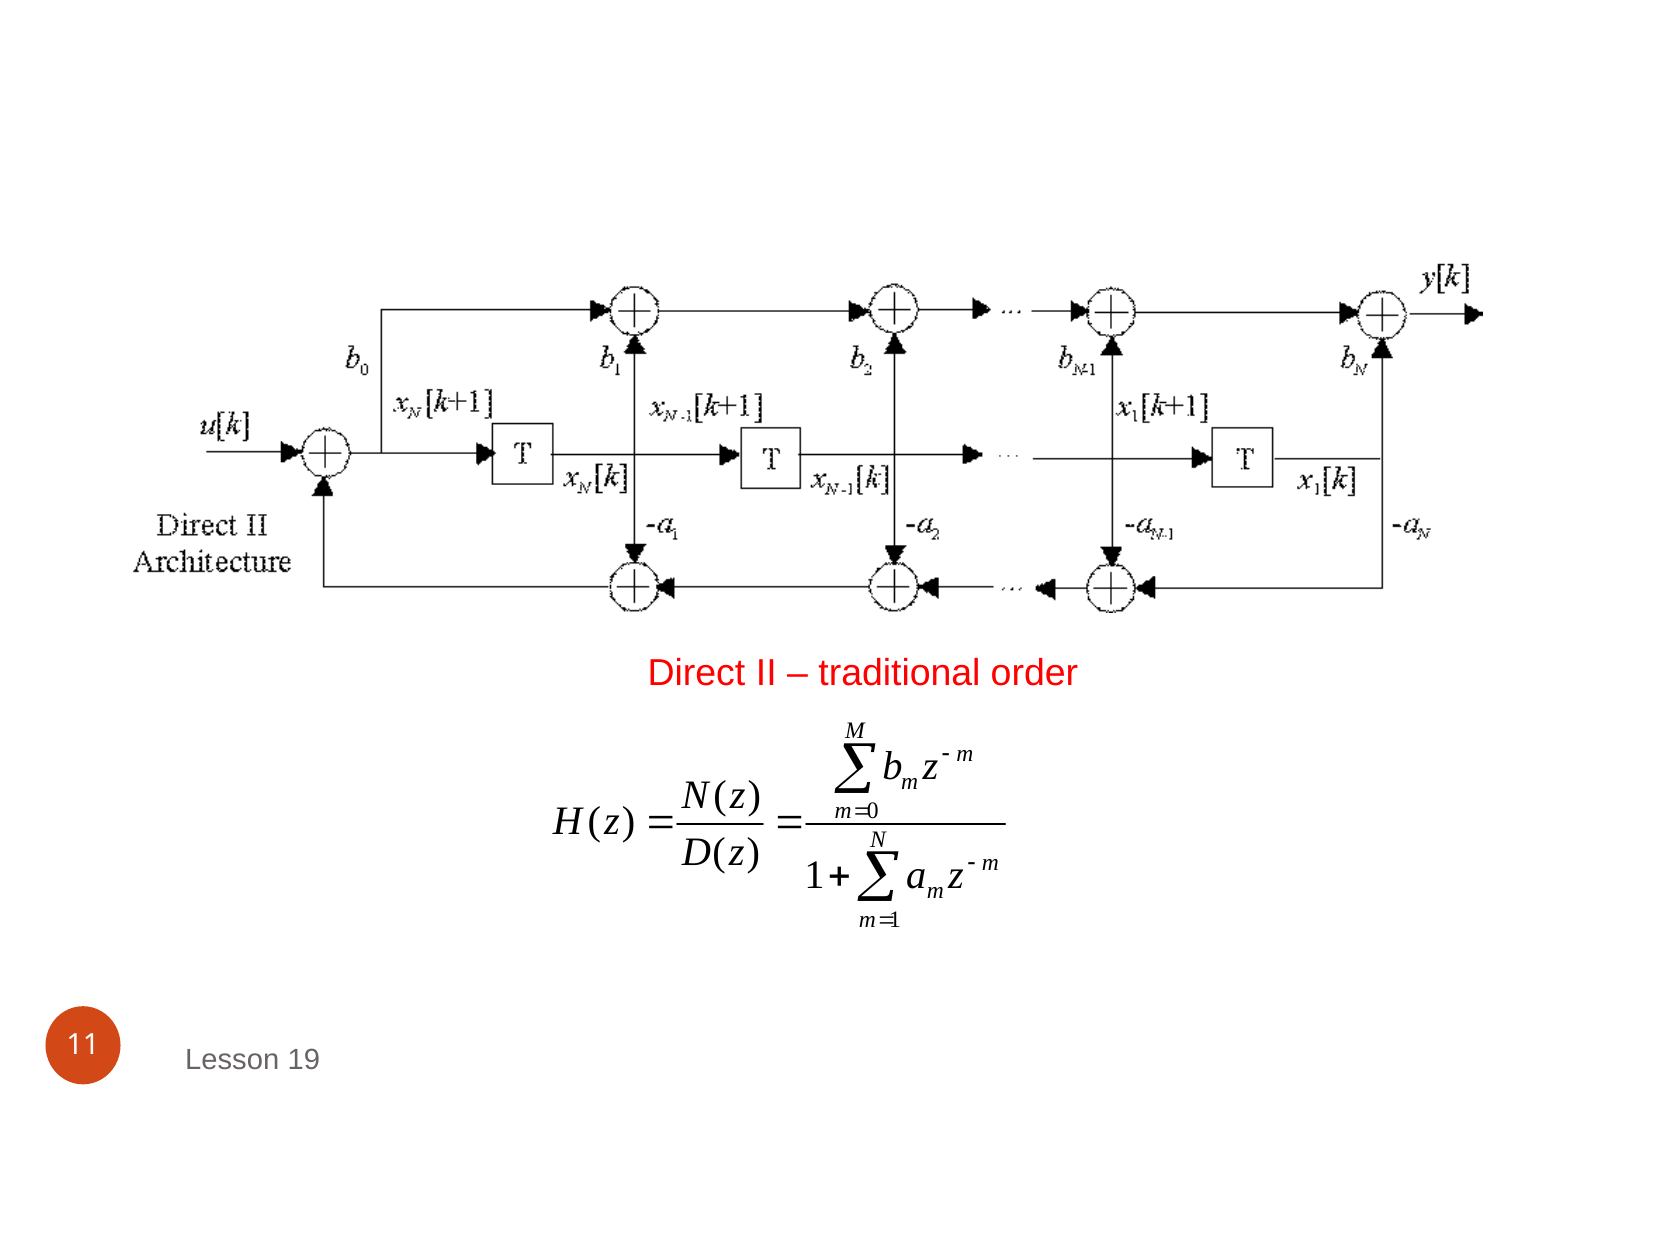

Direct II – traditional order
Lesson 19